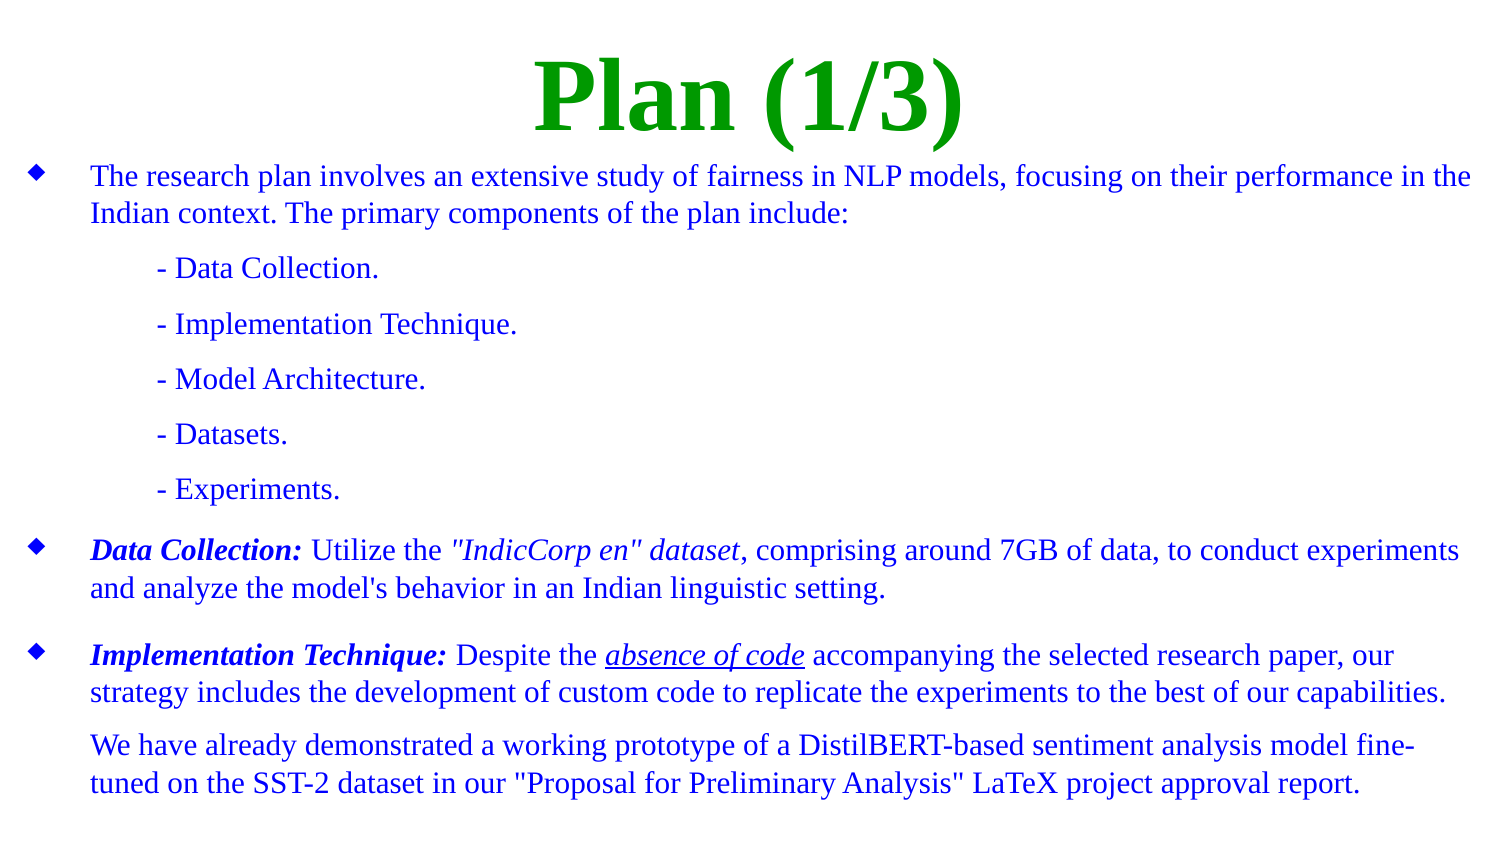

# Plan (1/3)
The research plan involves an extensive study of fairness in NLP models, focusing on their performance in the Indian context. The primary components of the plan include:
- Data Collection.
- Implementation Technique.
- Model Architecture.
- Datasets.
- Experiments.
Data Collection: Utilize the "IndicCorp en" dataset, comprising around 7GB of data, to conduct experiments and analyze the model's behavior in an Indian linguistic setting.
Implementation Technique: Despite the absence of code accompanying the selected research paper, our strategy includes the development of custom code to replicate the experiments to the best of our capabilities.
We have already demonstrated a working prototype of a DistilBERT-based sentiment analysis model fine-tuned on the SST-2 dataset in our "Proposal for Preliminary Analysis" LaTeX project approval report.